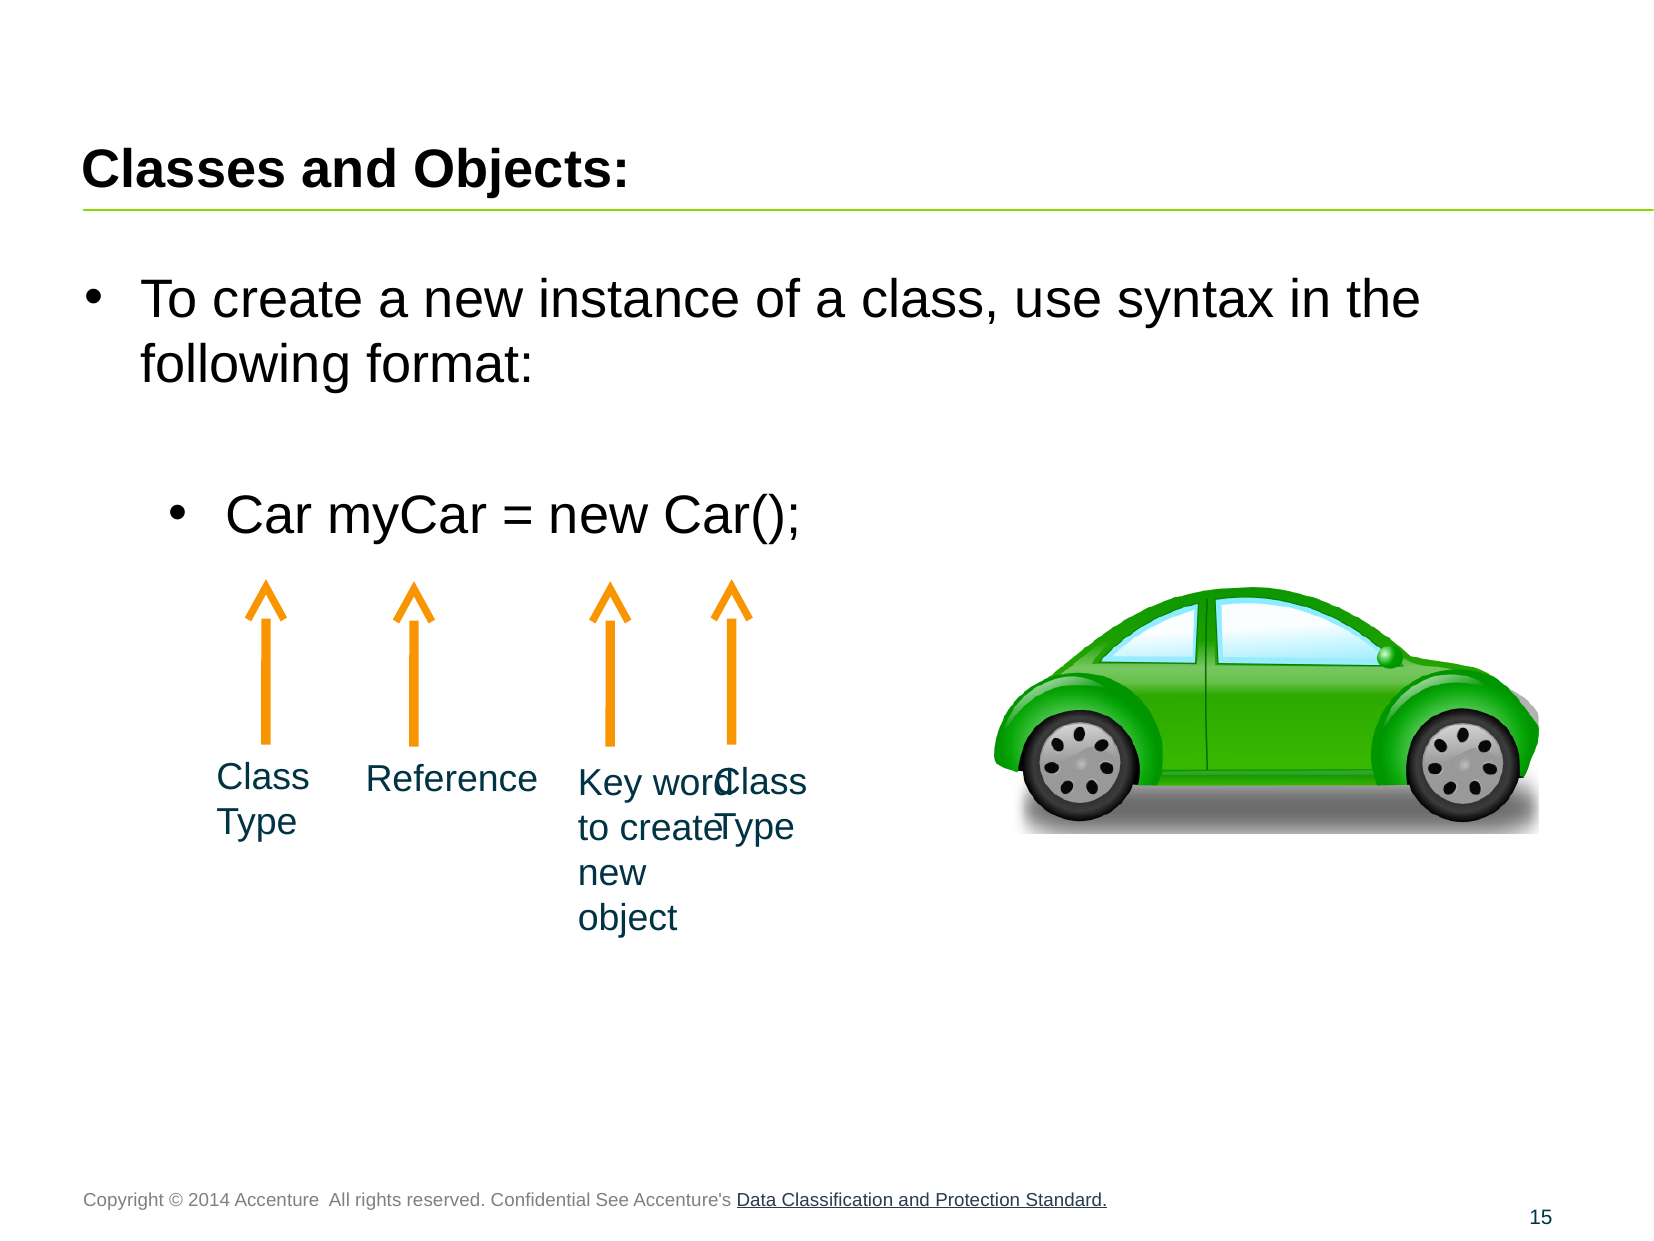

Classes and Objects: Using Keyword new
# To create a new instance of a class, use syntax in the following format:
Car myCar = new Car();
114288673
Class Type
Reference
Class Type
Key word
to create new object
15